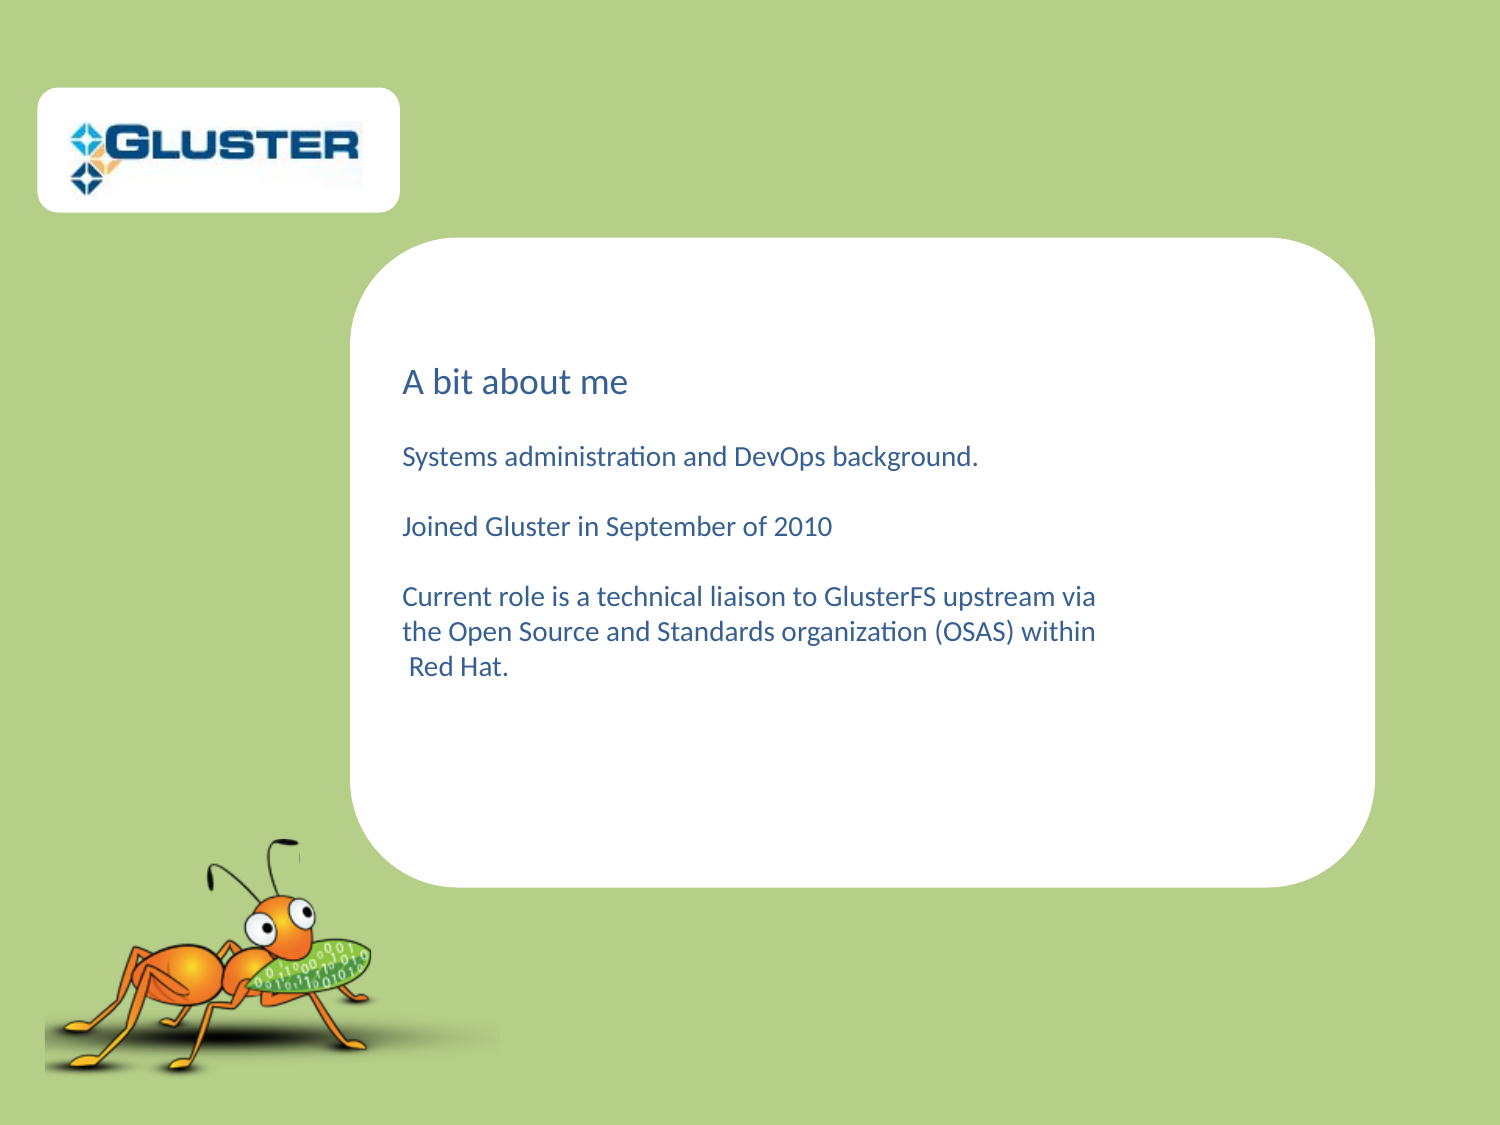

#
A bit about me
Systems administration and DevOps background.
Joined Gluster in September of 2010
Current role is a technical liaison to GlusterFS upstream via
the Open Source and Standards organization (OSAS) within
 Red Hat.